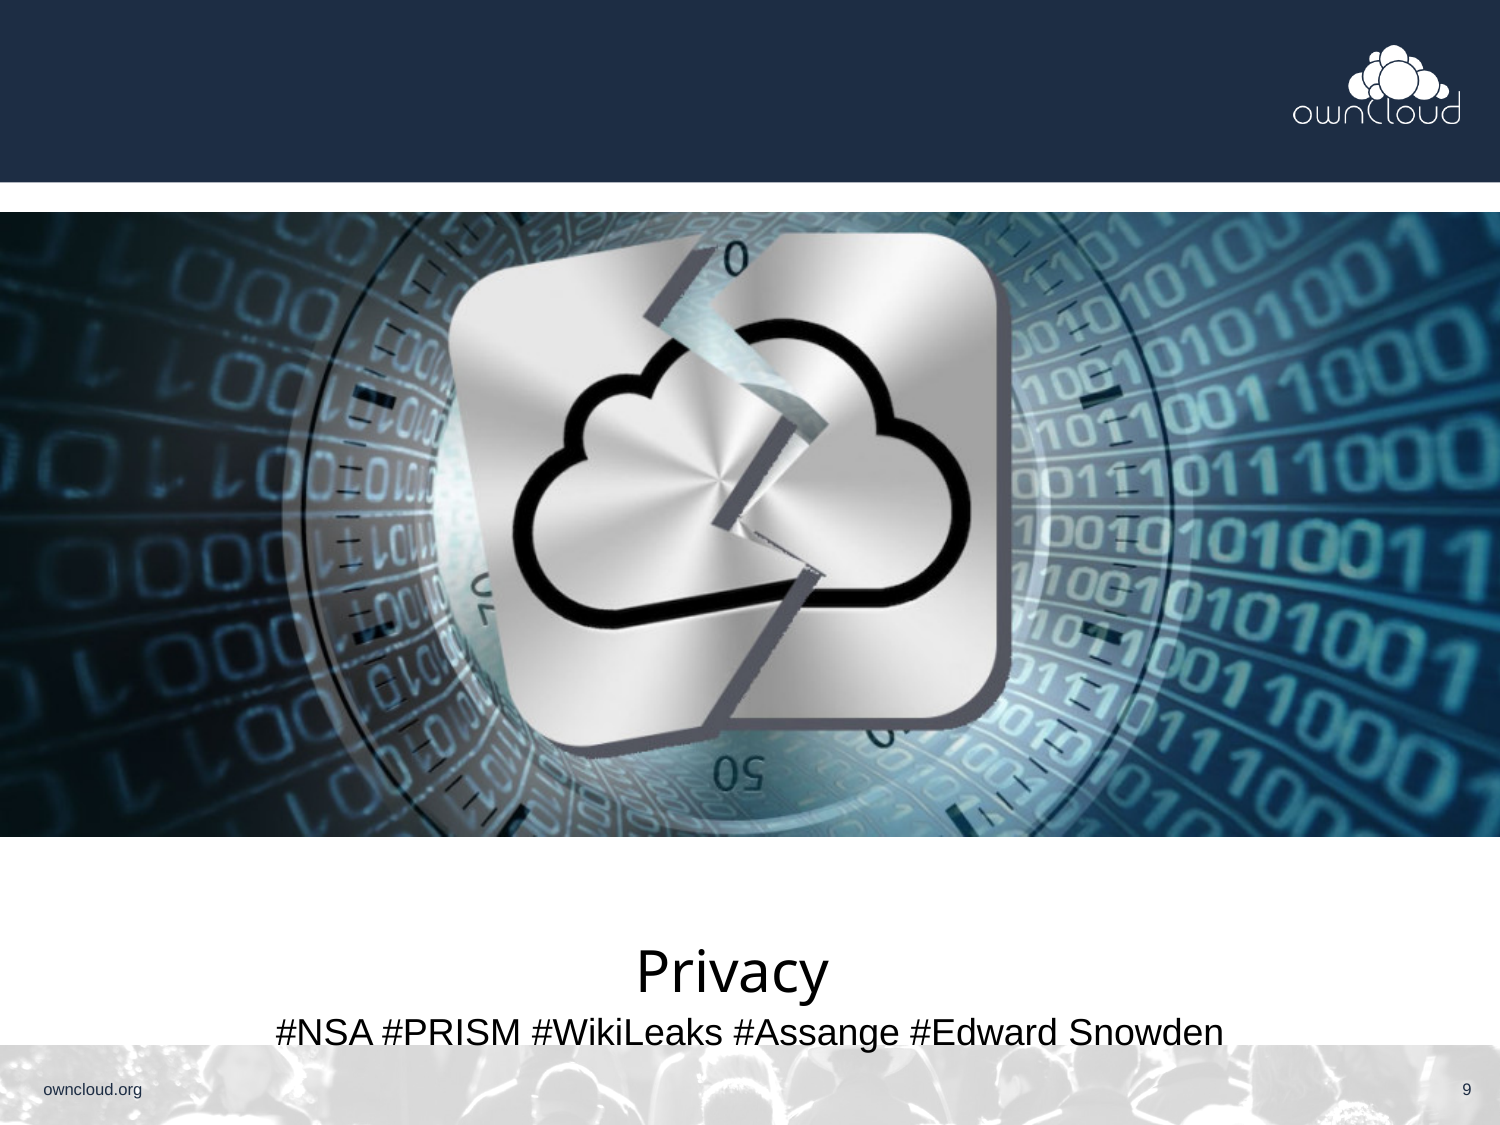

Privacy
#NSA #PRISM #WikiLeaks #Assange #Edward Snowden